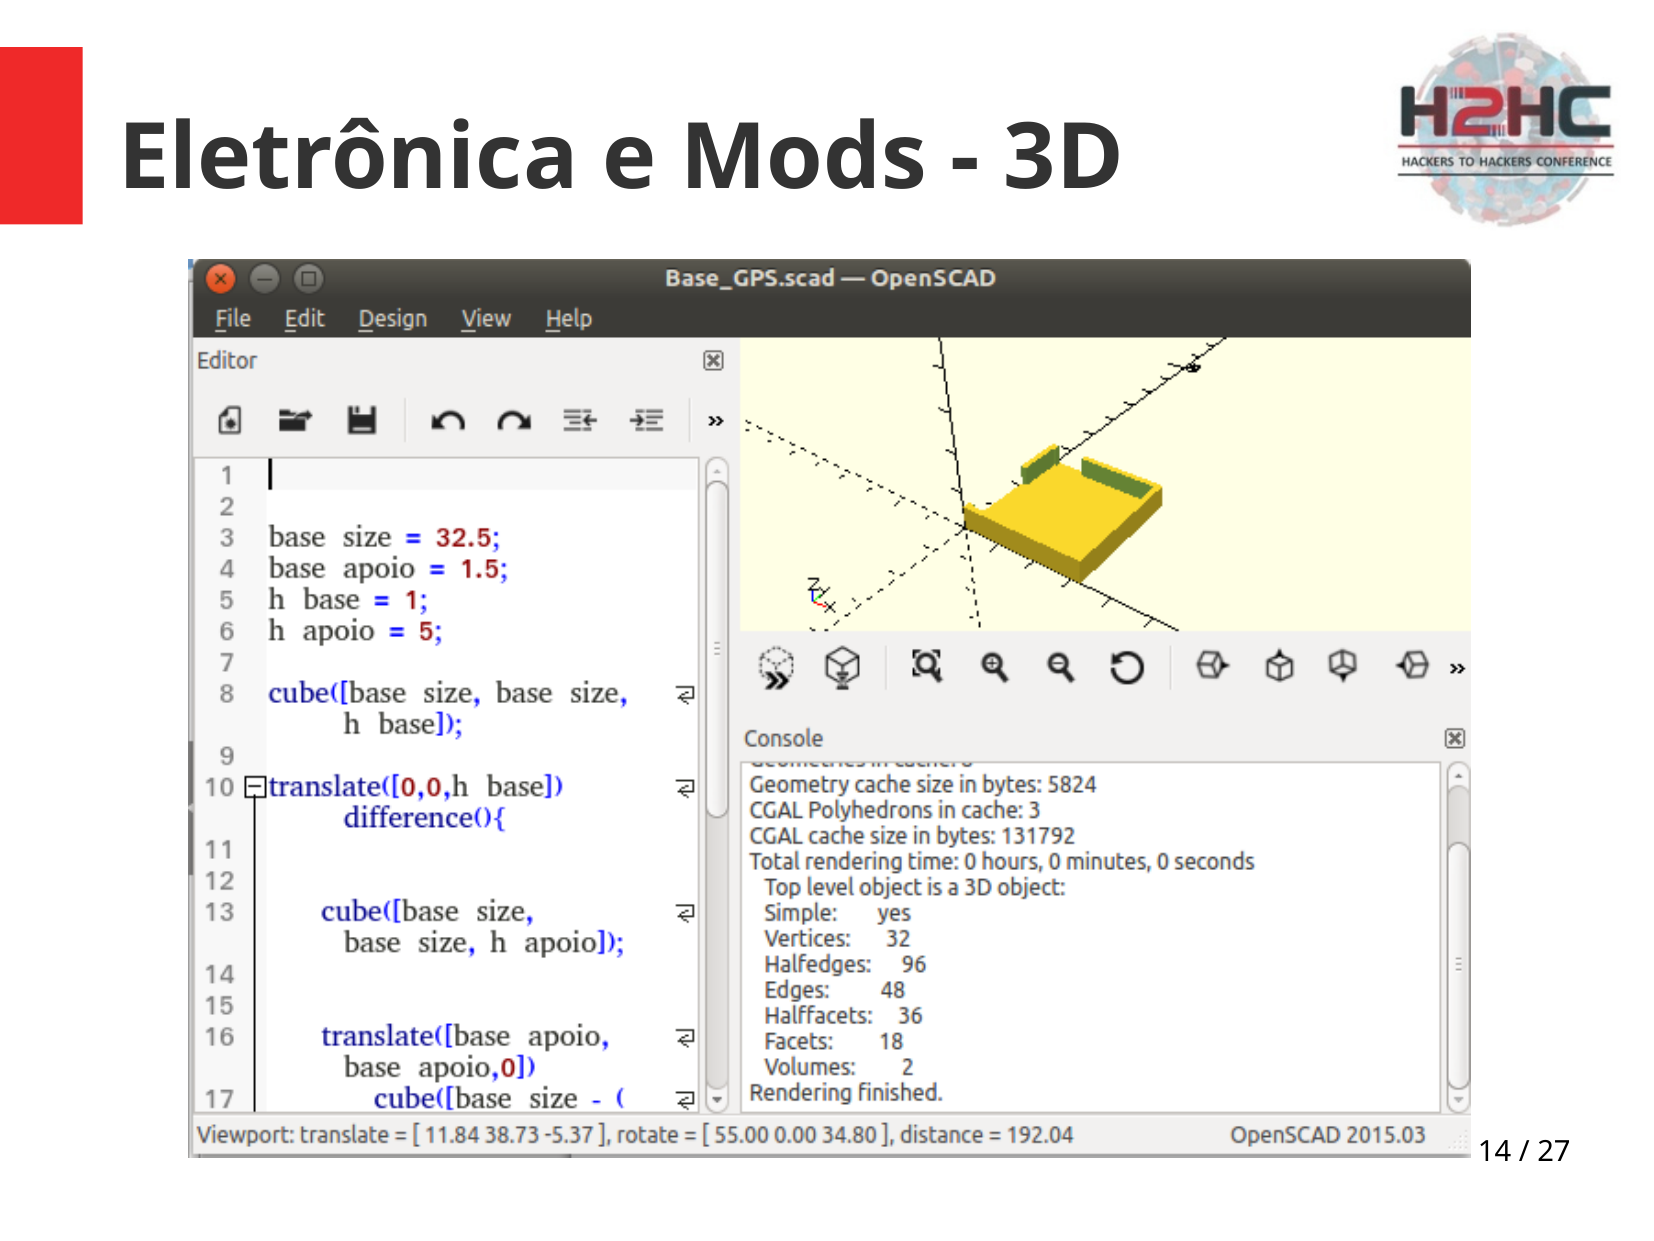

# Eletrônica e Mods - 3D
14